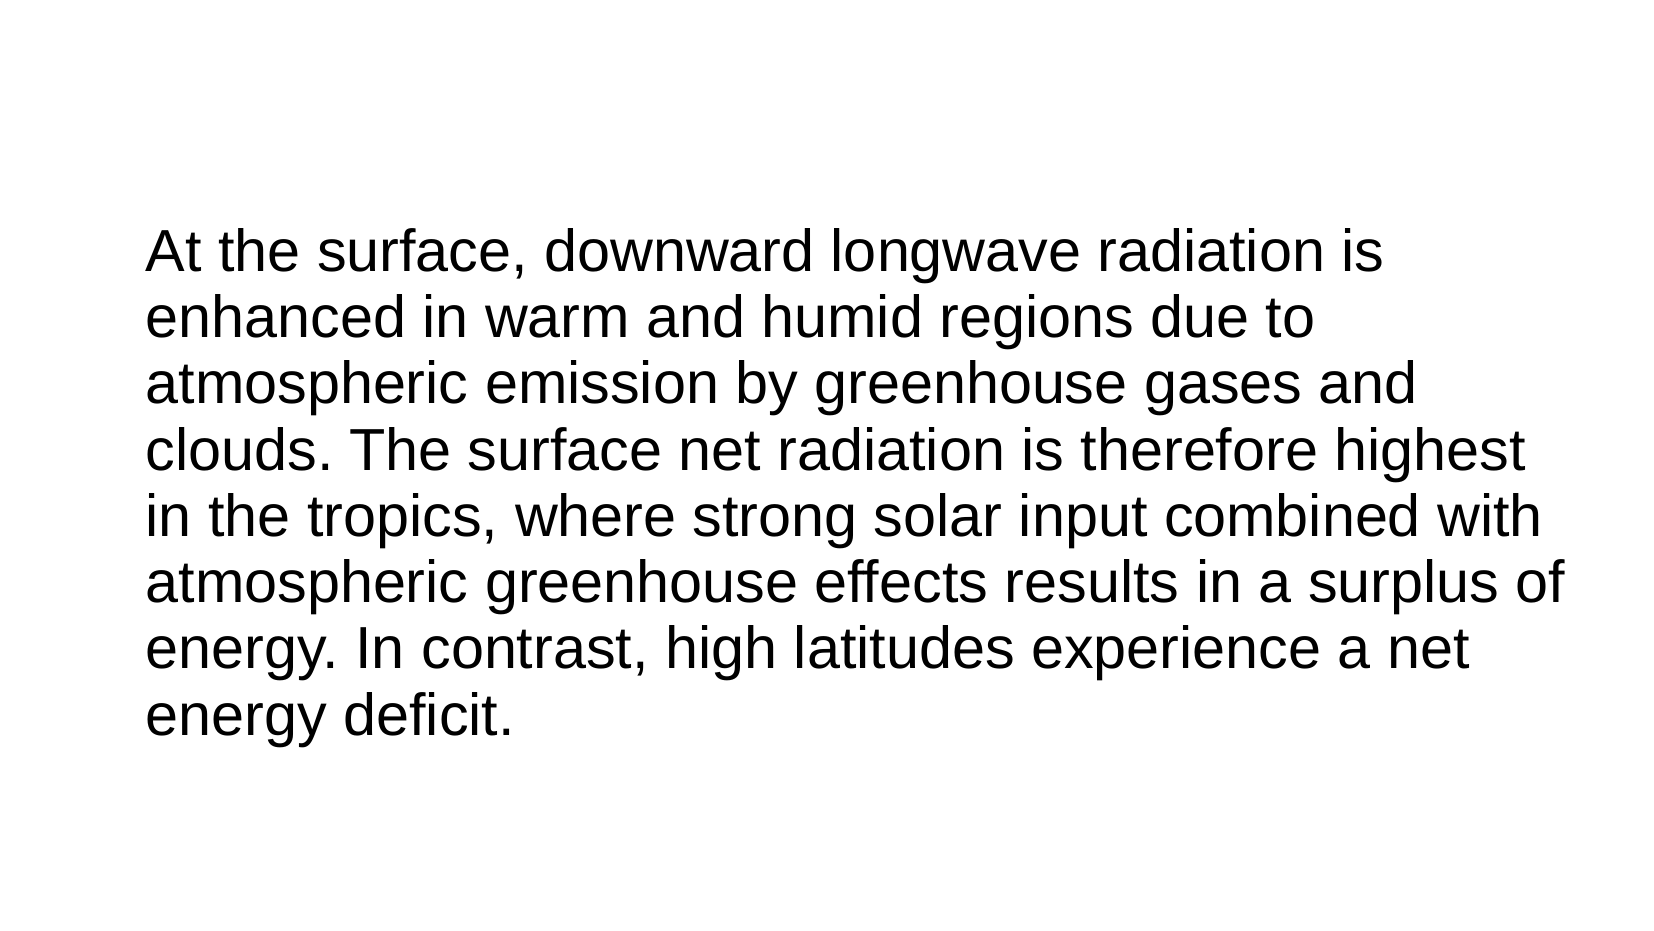

# At the surface, downward longwave radiation is enhanced in warm and humid regions due to atmospheric emission by greenhouse gases and clouds. The surface net radiation is therefore highest in the tropics, where strong solar input combined with atmospheric greenhouse effects results in a surplus of energy. In contrast, high latitudes experience a net energy deficit.